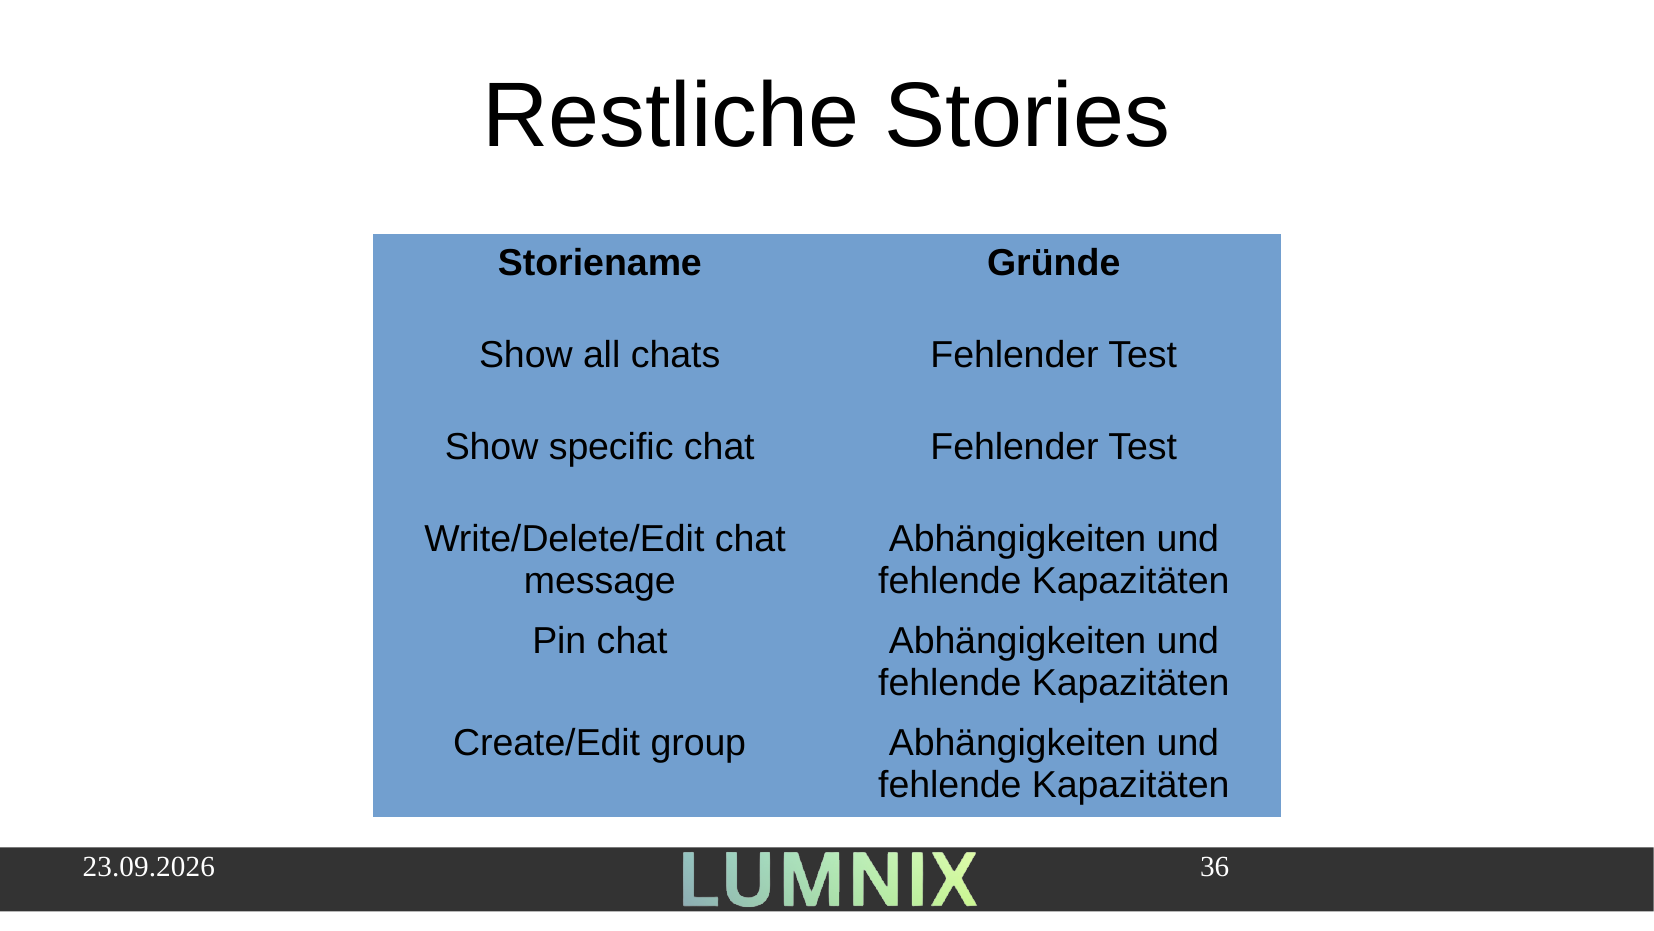

# Restliche Stories
| Storiename | Gründe |
| --- | --- |
| Show all chats | Fehlender Test |
| Show specific chat | Fehlender Test |
| Write/Delete/Edit chat message | Abhängigkeiten und fehlende Kapazitäten |
| Pin chat | Abhängigkeiten und fehlende Kapazitäten |
| Create/Edit group | Abhängigkeiten und fehlende Kapazitäten |